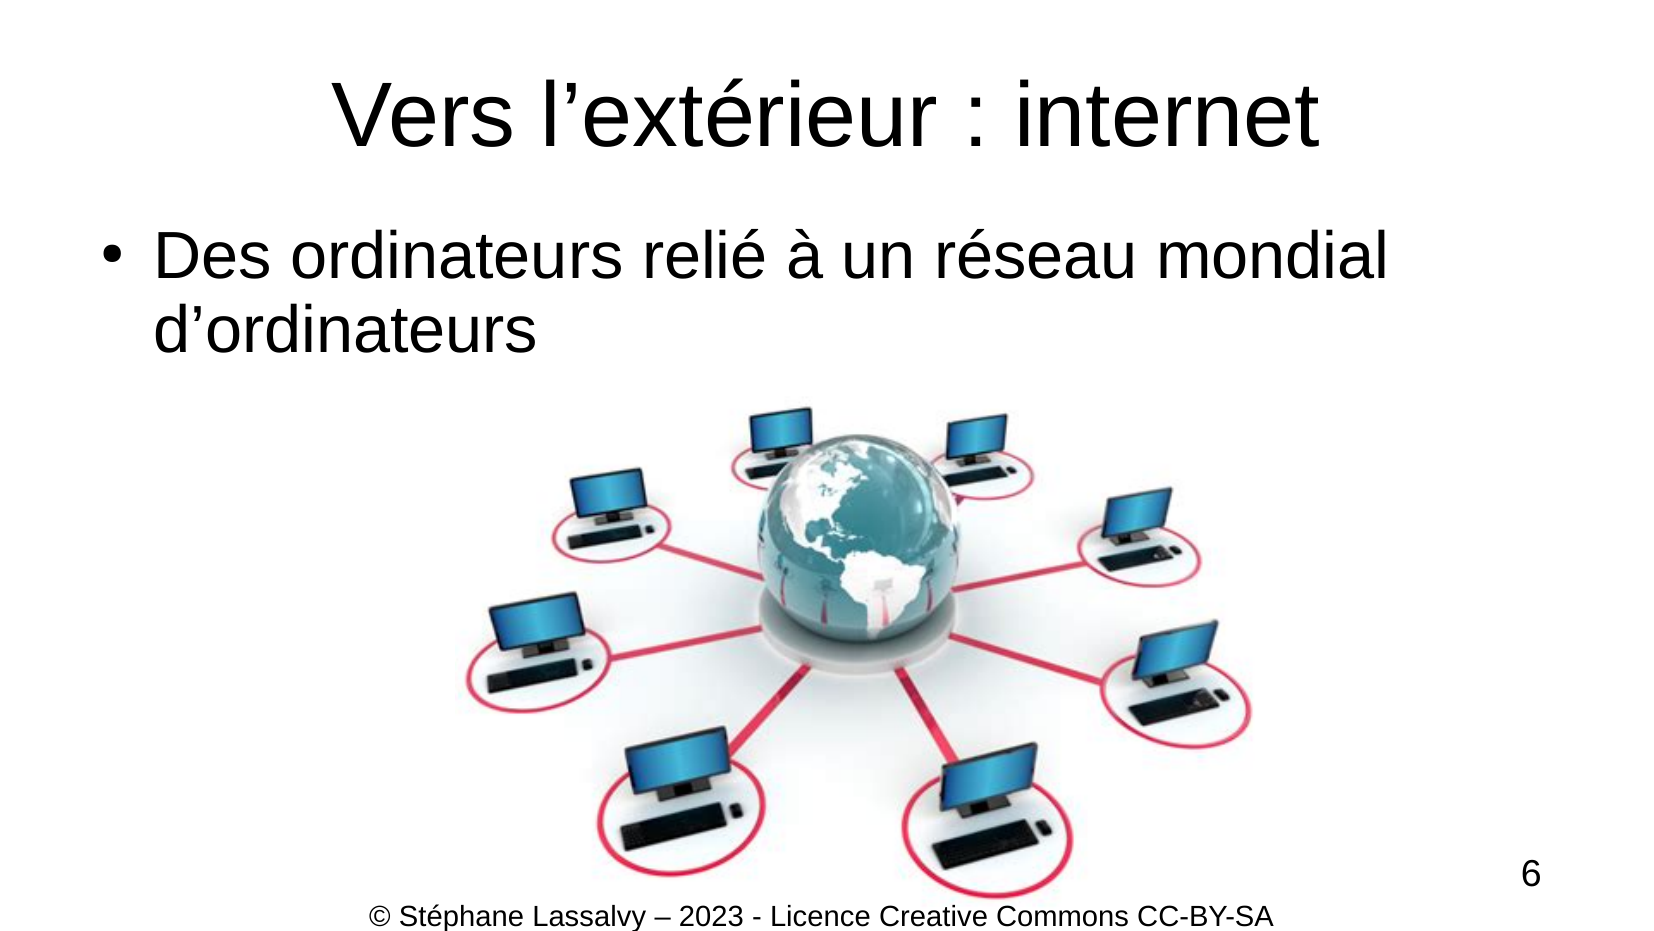

# Vers l’extérieur : internet
Des ordinateurs relié à un réseau mondial d’ordinateurs
© Stéphane Lassalvy – 2023 - Licence Creative Commons CC-BY-SA